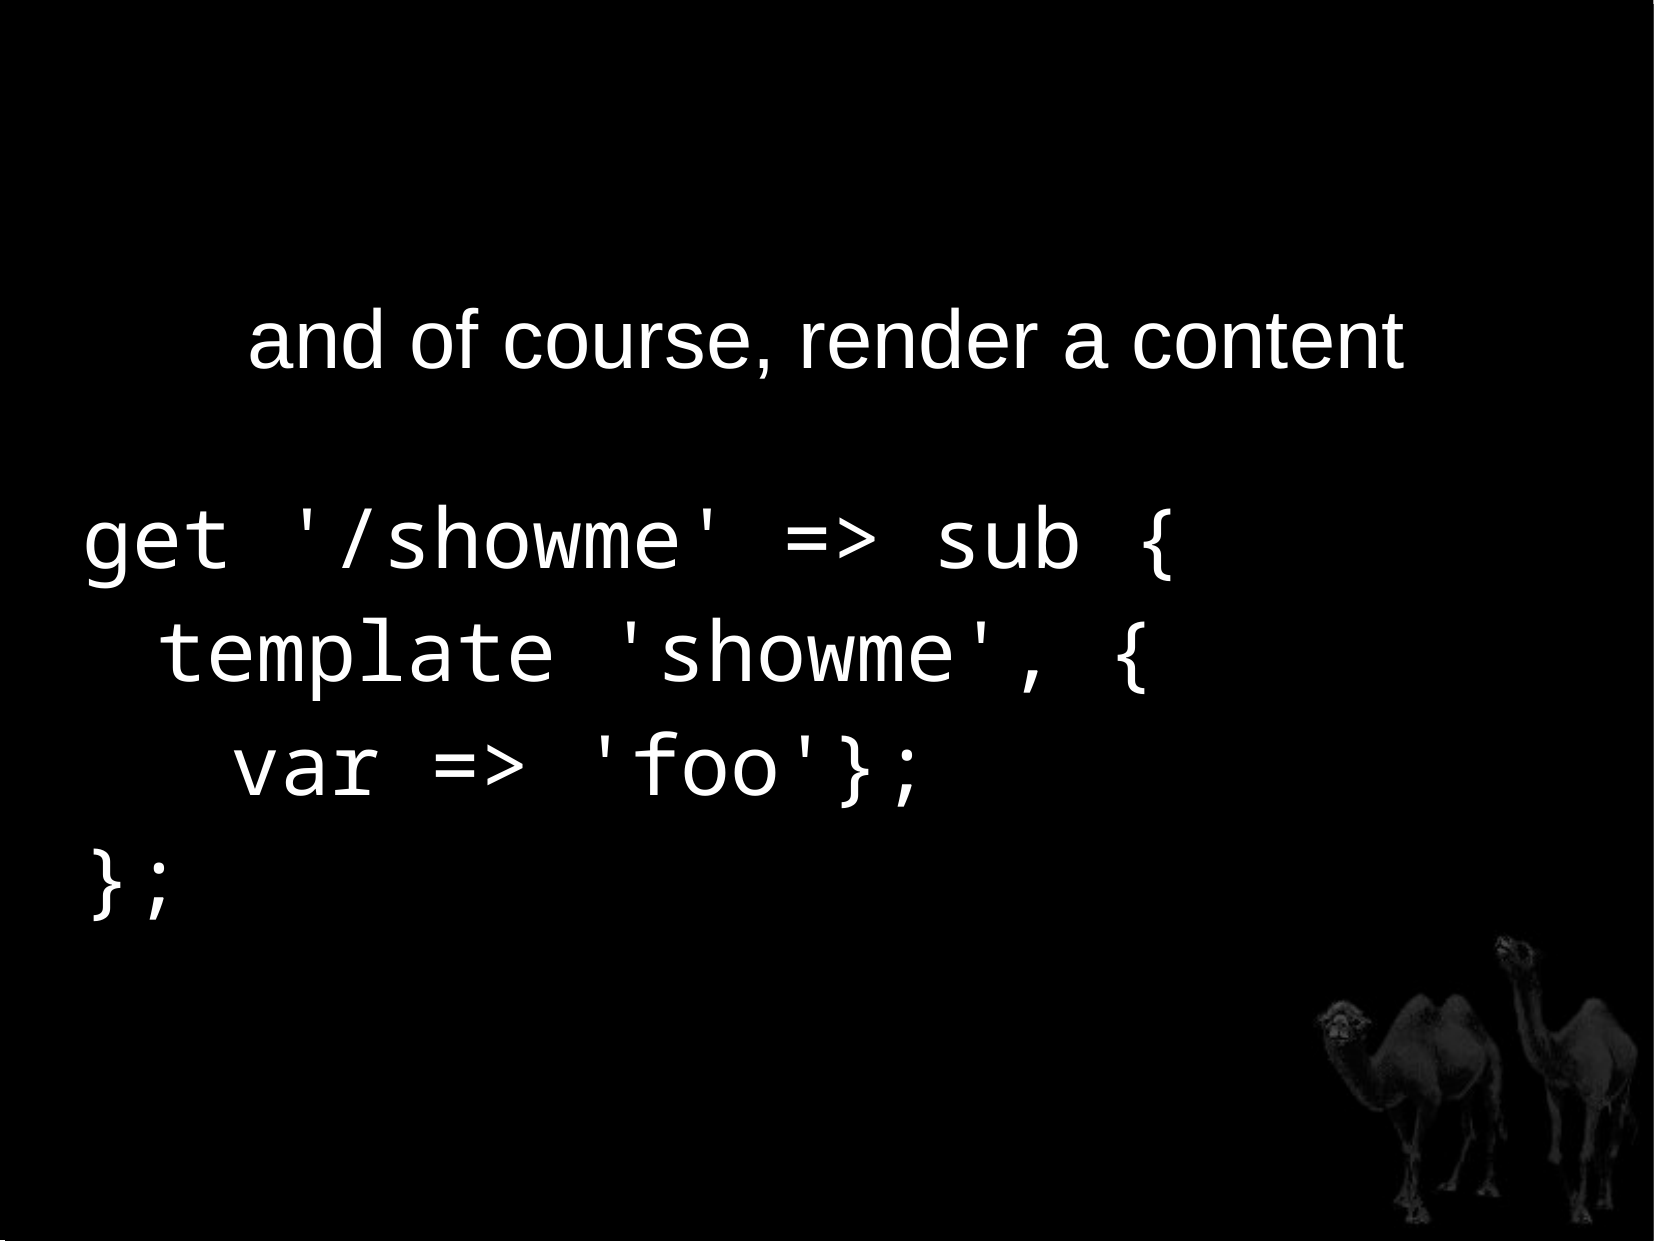

# and of course, render a content
get '/showme' => sub {
	template 'showme', {
		var => 'foo'};
};